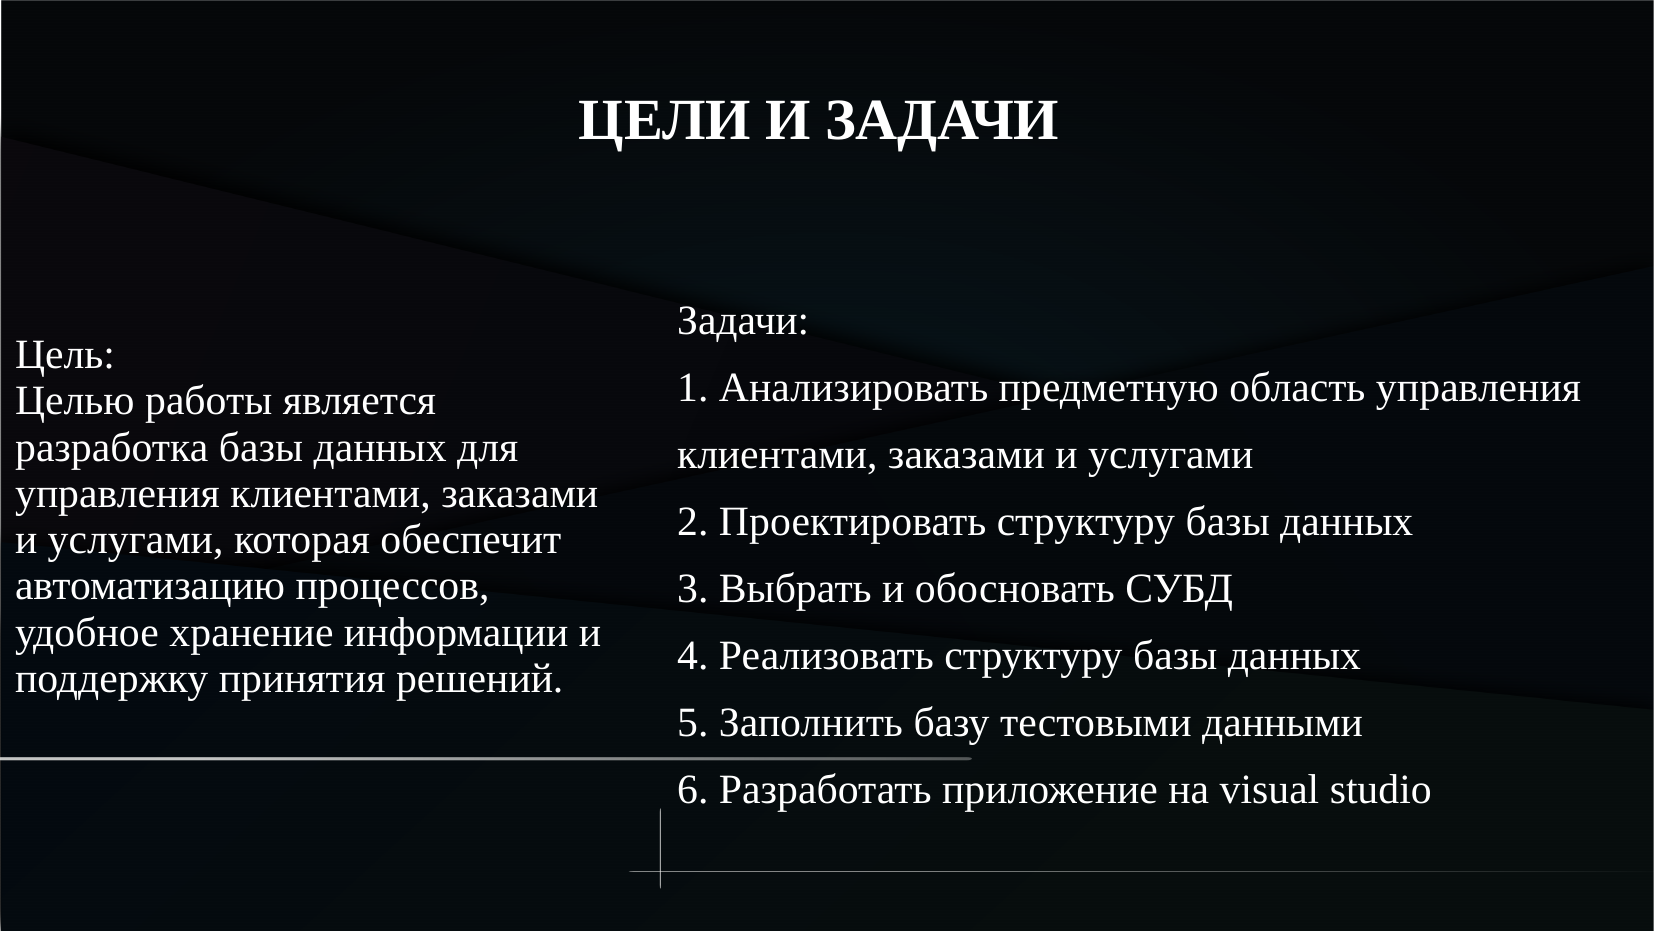

# Цели и задачи
Задачи:
1. Анализировать предметную область управления
клиентами, заказами и услугами
2. Проектировать структуру базы данных
3. Выбрать и обосновать СУБД
4. Реализовать структуру базы данных
5. Заполнить базу тестовыми данными
6. Разработать приложение на visual studio
Цель:
Целью работы является разработка базы данных для управления клиентами, заказами и услугами, которая обеспечит автоматизацию процессов, удобное хранение информации и поддержку принятия решений.